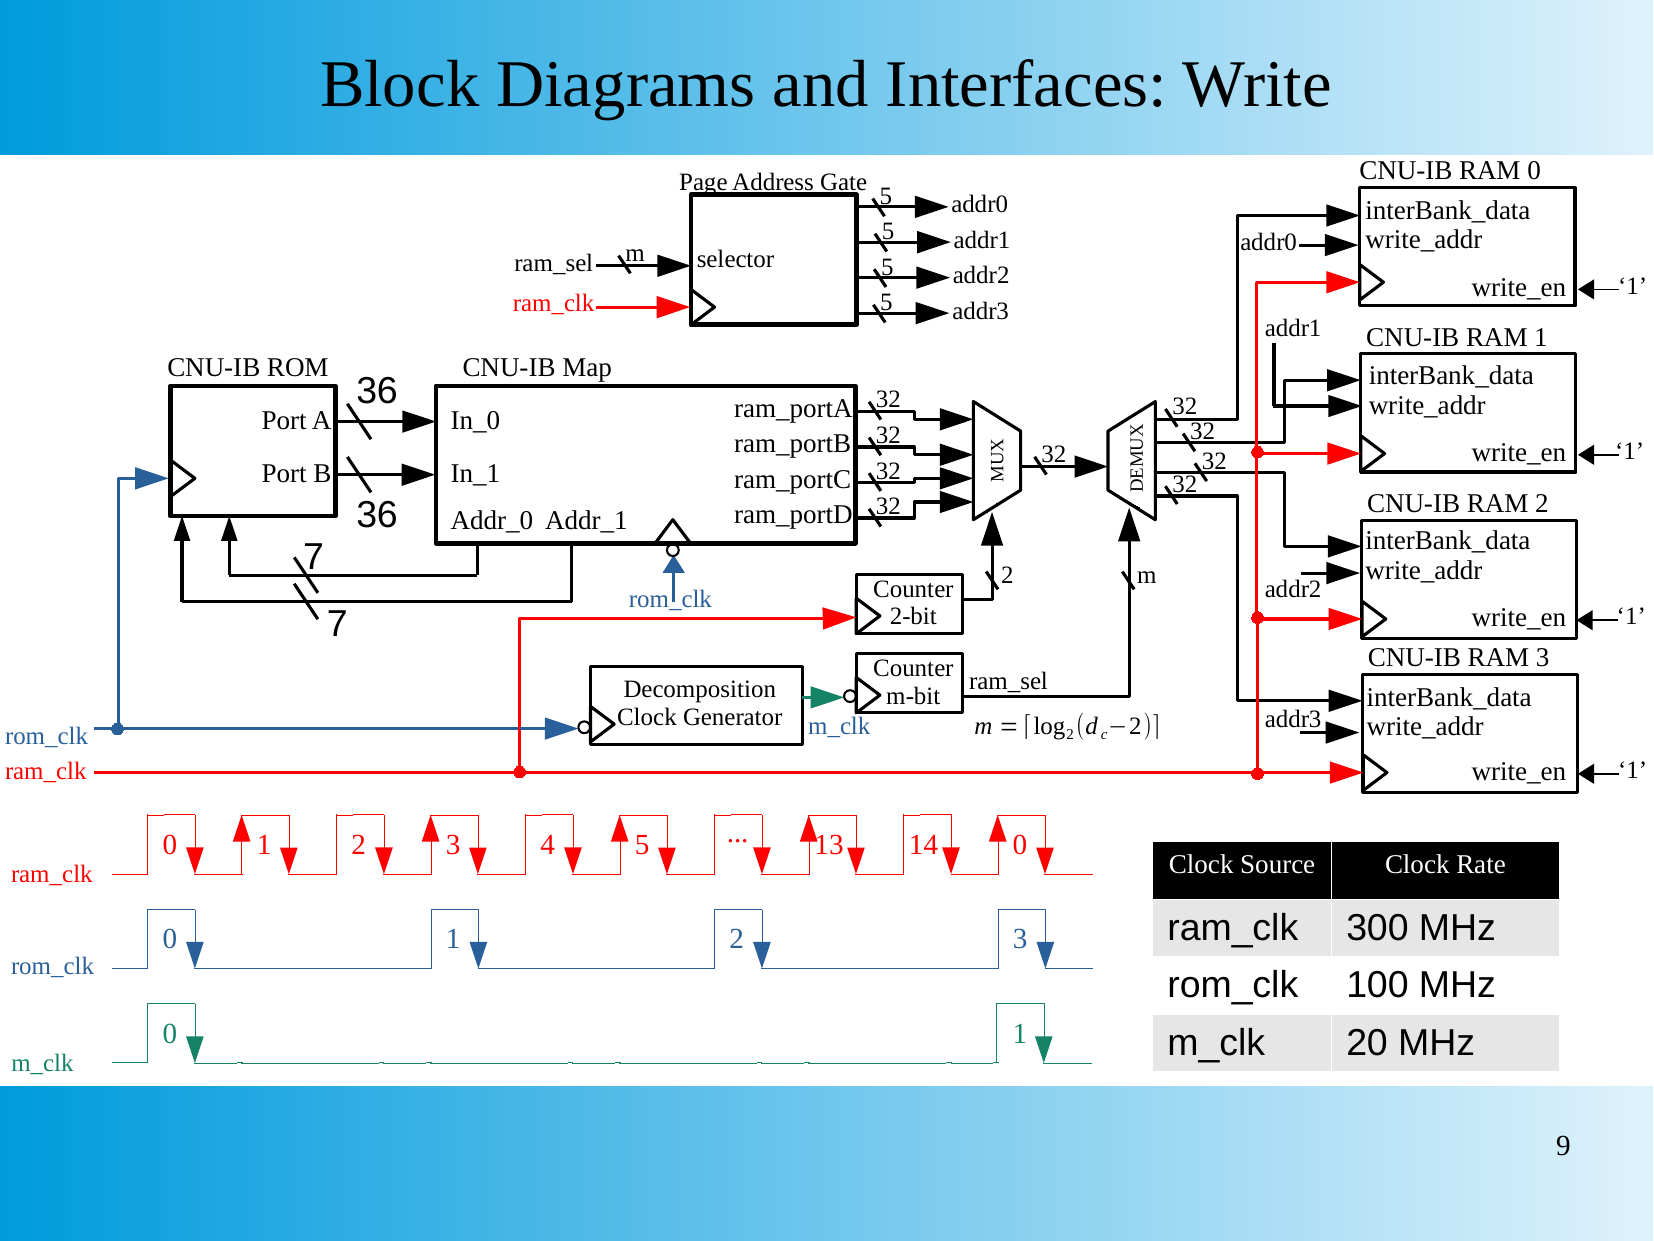

# Block Diagrams and Interfaces: Write
CNU-IB RAM 0
Page Address Gate
5
addr0
interBank_data
5
write_addr
addr1
addr0
m
selector
ram_sel
5
addr2
‘1’
write_en
5
ram_clk
addr3
addr1
CNU-IB RAM 1
CNU-IB ROM
CNU-IB Map
interBank_data
36
32
write_addr
32
ram_portA
Port A
In_0
32
DEMUX
32
32
ram_portB
‘1’
write_en
MUX
32
32
Port B
In_1
ram_portC
32
CNU-IB RAM 2
32
36
ram_portD
Addr_0
Addr_1
interBank_data
7
write_addr
2
m
Counter
2-bit
addr2
rom_clk
‘1’
write_en
7
CNU-IB RAM 3
Counter
m-bit
ram_sel
Decomposition Clock Generator
interBank_data
addr3
write_addr
m_clk
rom_clk
‘1’
write_en
ram_clk
...
0
1
2
3
4
5
14
13
0
| Clock Source | Clock Rate |
| --- | --- |
| ram\_clk | 300 MHz |
| rom\_clk | 100 MHz |
| m\_clk | 20 MHz |
ram_clk
0
1
2
3
rom_clk
0
1
m_clk
9